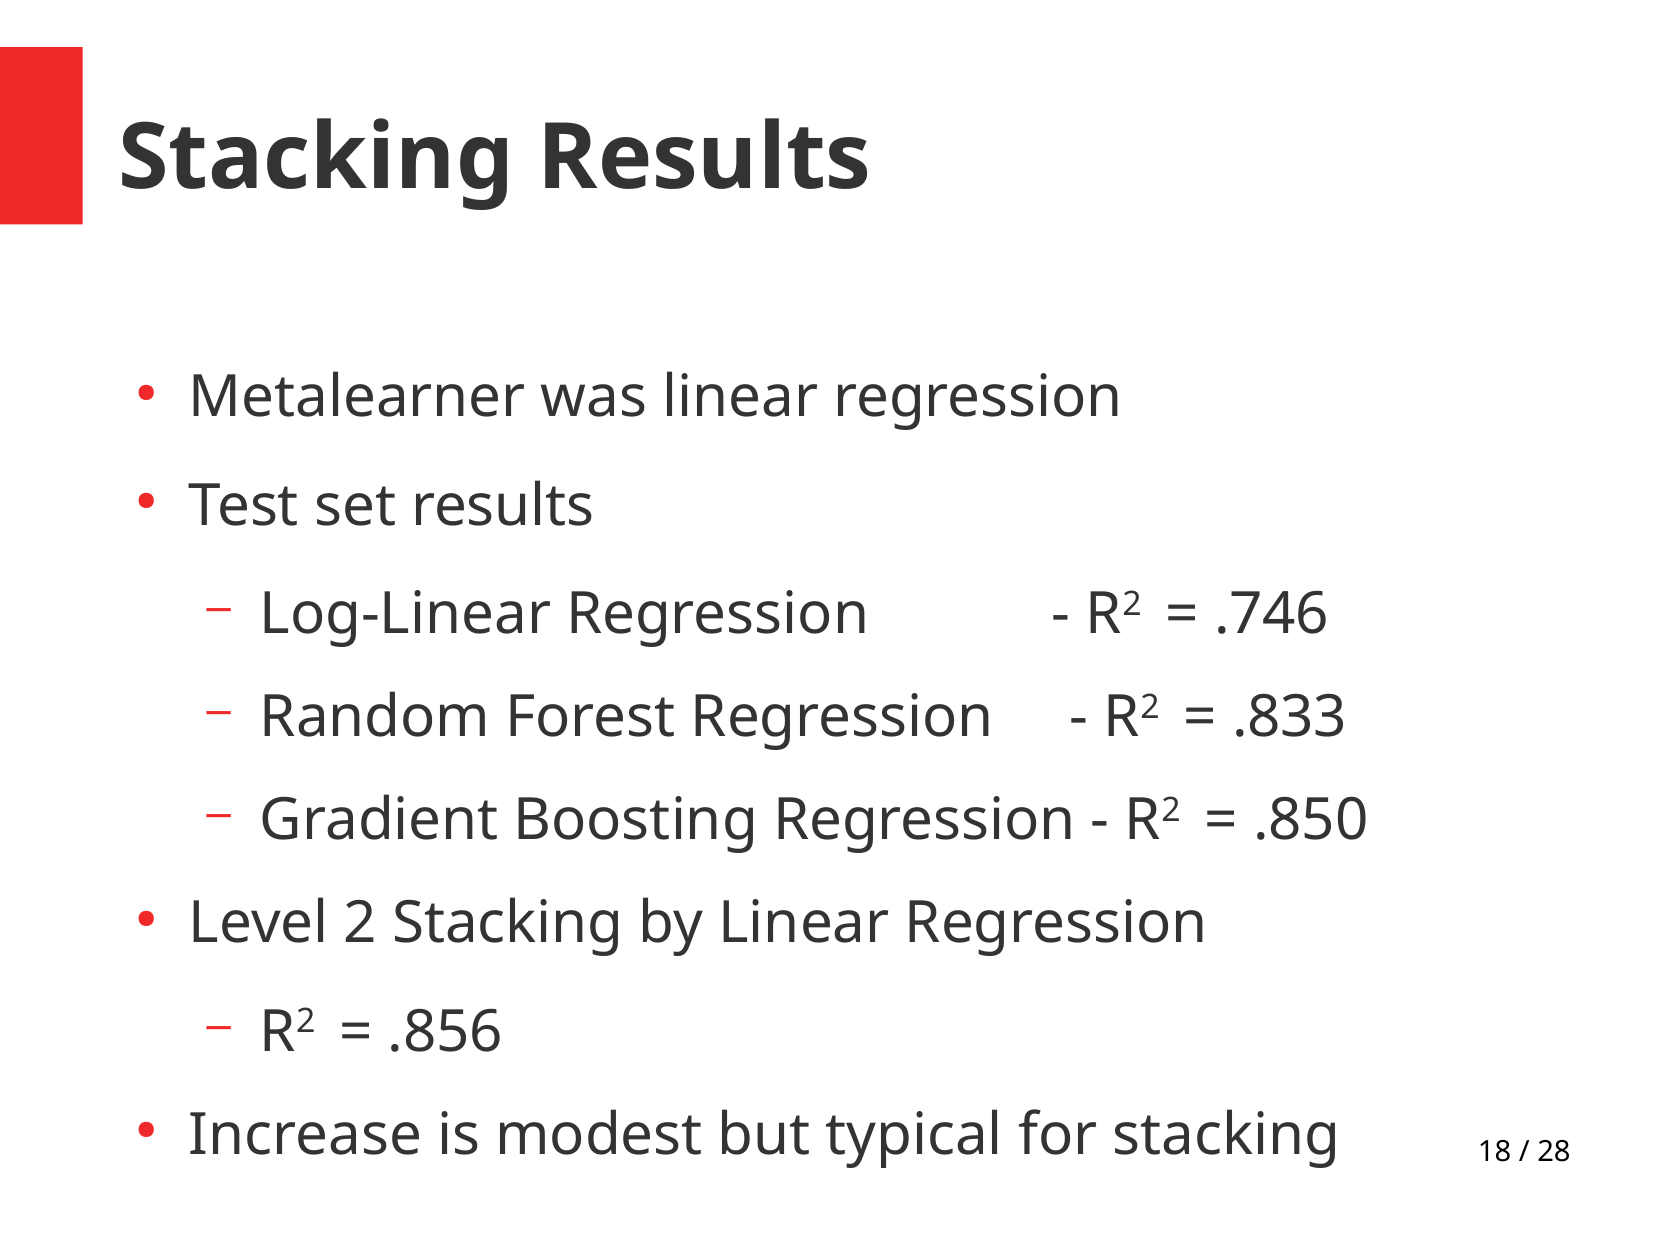

# Stacking Results
Metalearner was linear regression
Test set results
Log-Linear Regression - R2 = .746
Random Forest Regression - R2 = .833
Gradient Boosting Regression - R2 = .850
Level 2 Stacking by Linear Regression
R2 = .856
Increase is modest but typical for stacking
18